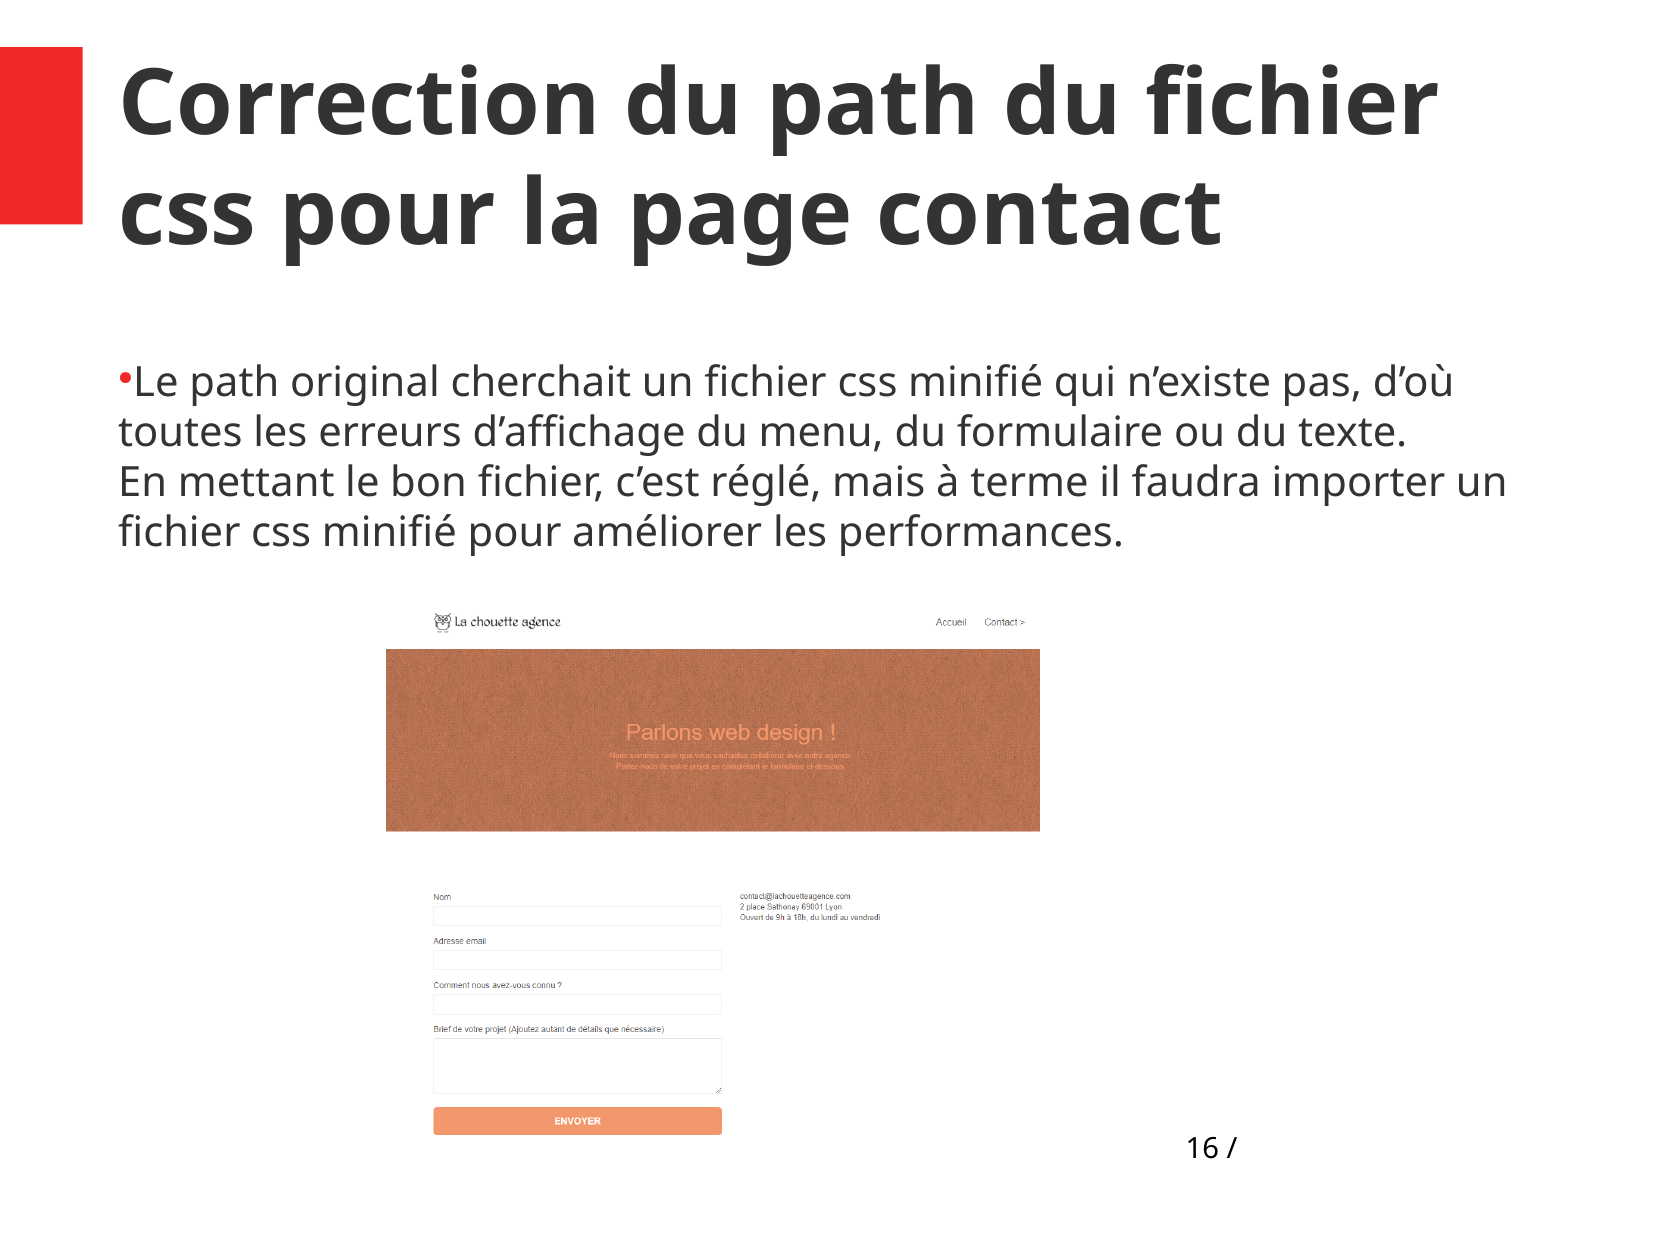

# Correction du path du fichier css pour la page contact
Le path original cherchait un fichier css minifié qui n’existe pas, d’où toutes les erreurs d’affichage du menu, du formulaire ou du texte.
En mettant le bon fichier, c’est réglé, mais à terme il faudra importer un fichier css minifié pour améliorer les performances.